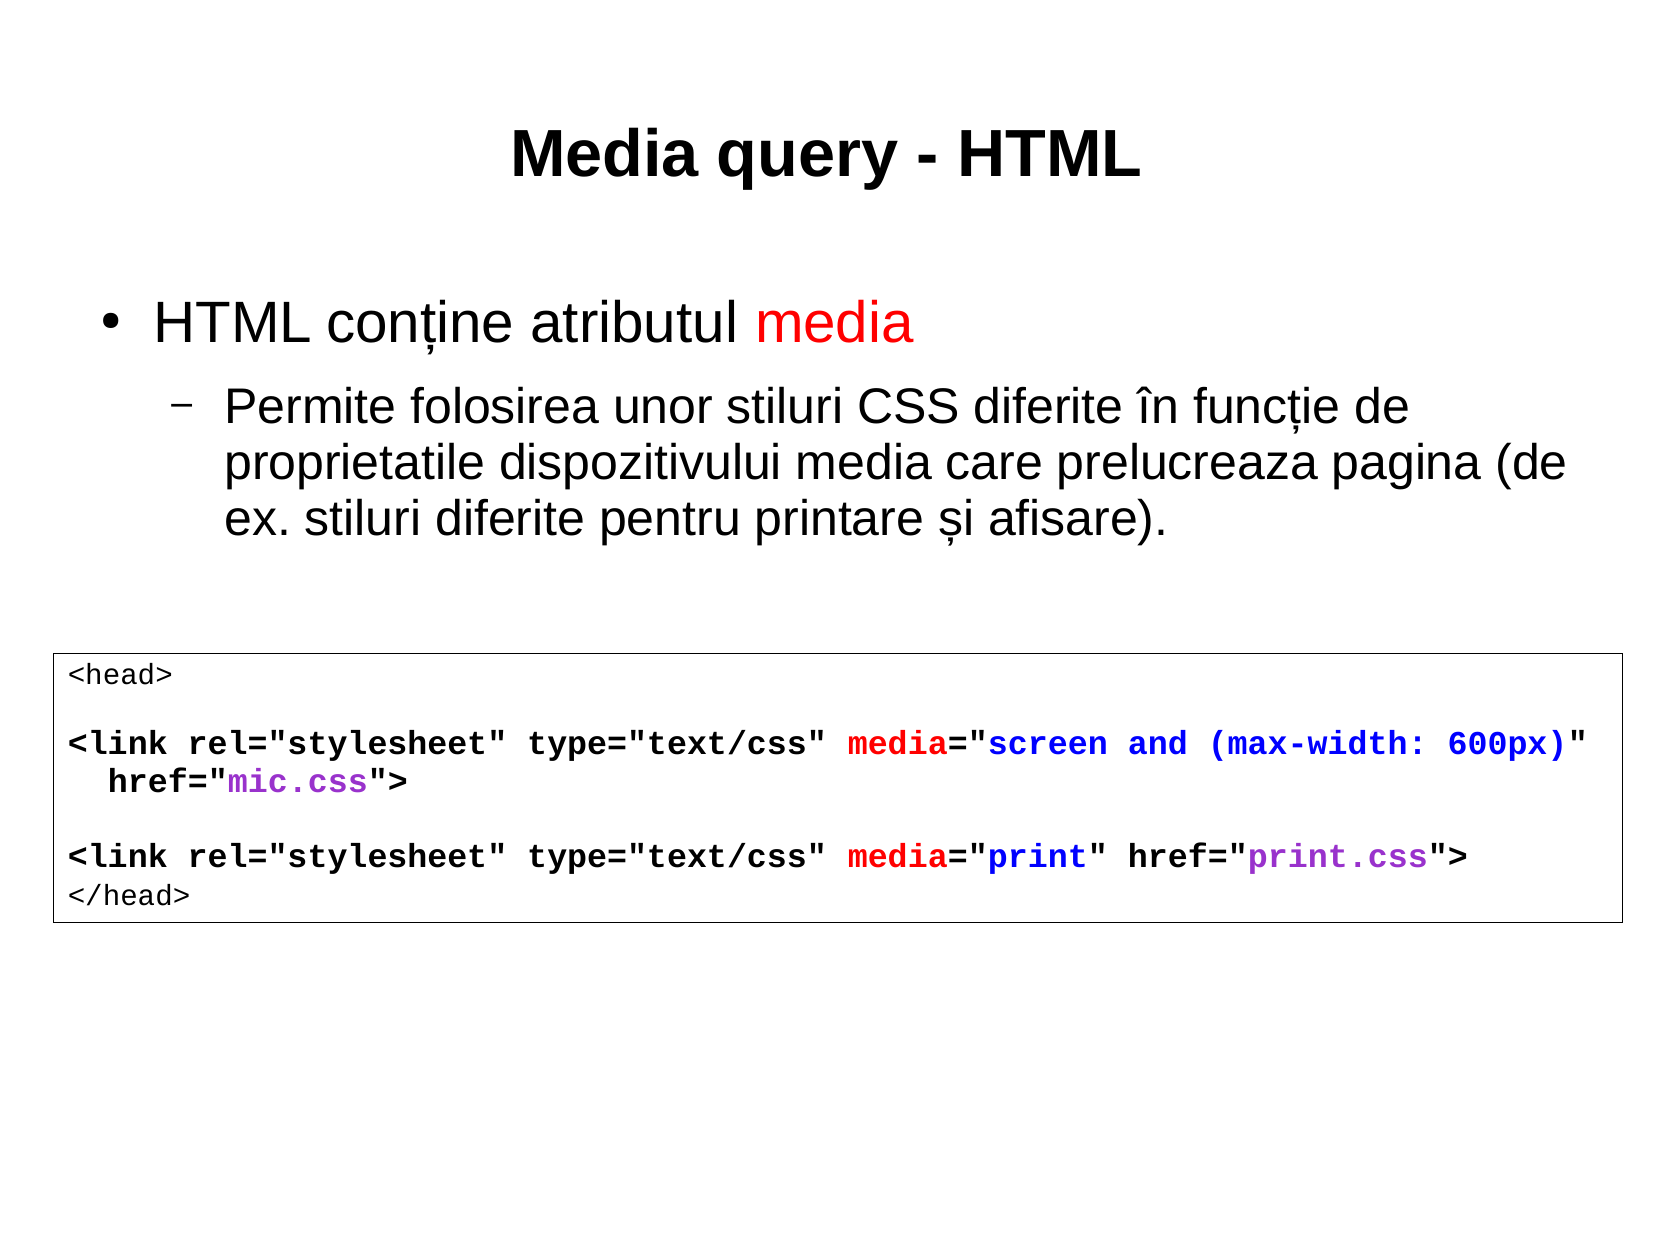

# Media query - HTML
HTML conține atributul media
Permite folosirea unor stiluri CSS diferite în funcție de proprietatile dispozitivului media care prelucreaza pagina (de ex. stiluri diferite pentru printare și afisare).
<head>
<link rel="stylesheet" type="text/css" media="screen and (max-width: 600px)"
 href="mic.css">
<link rel="stylesheet" type="text/css" media="print" href="print.css">
</head>